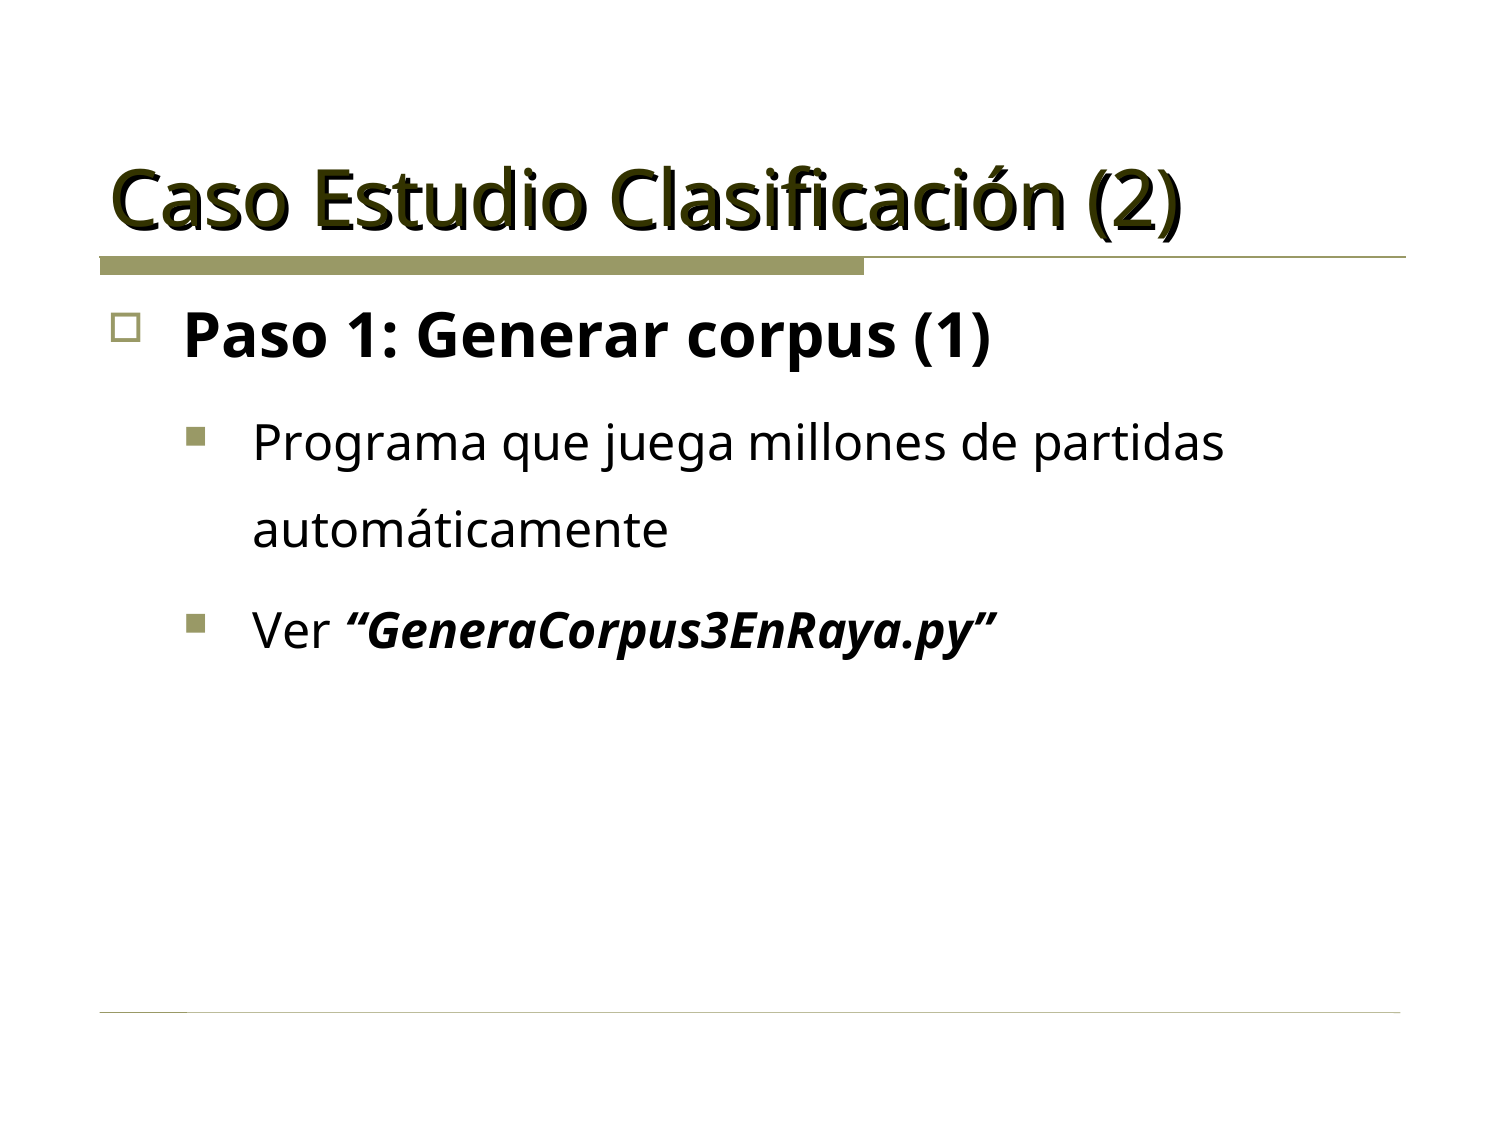

# Caso Estudio Clasificación (2)
Paso 1: Generar corpus (1)
Programa que juega millones de partidas automáticamente
Ver “GeneraCorpus3EnRaya.py”